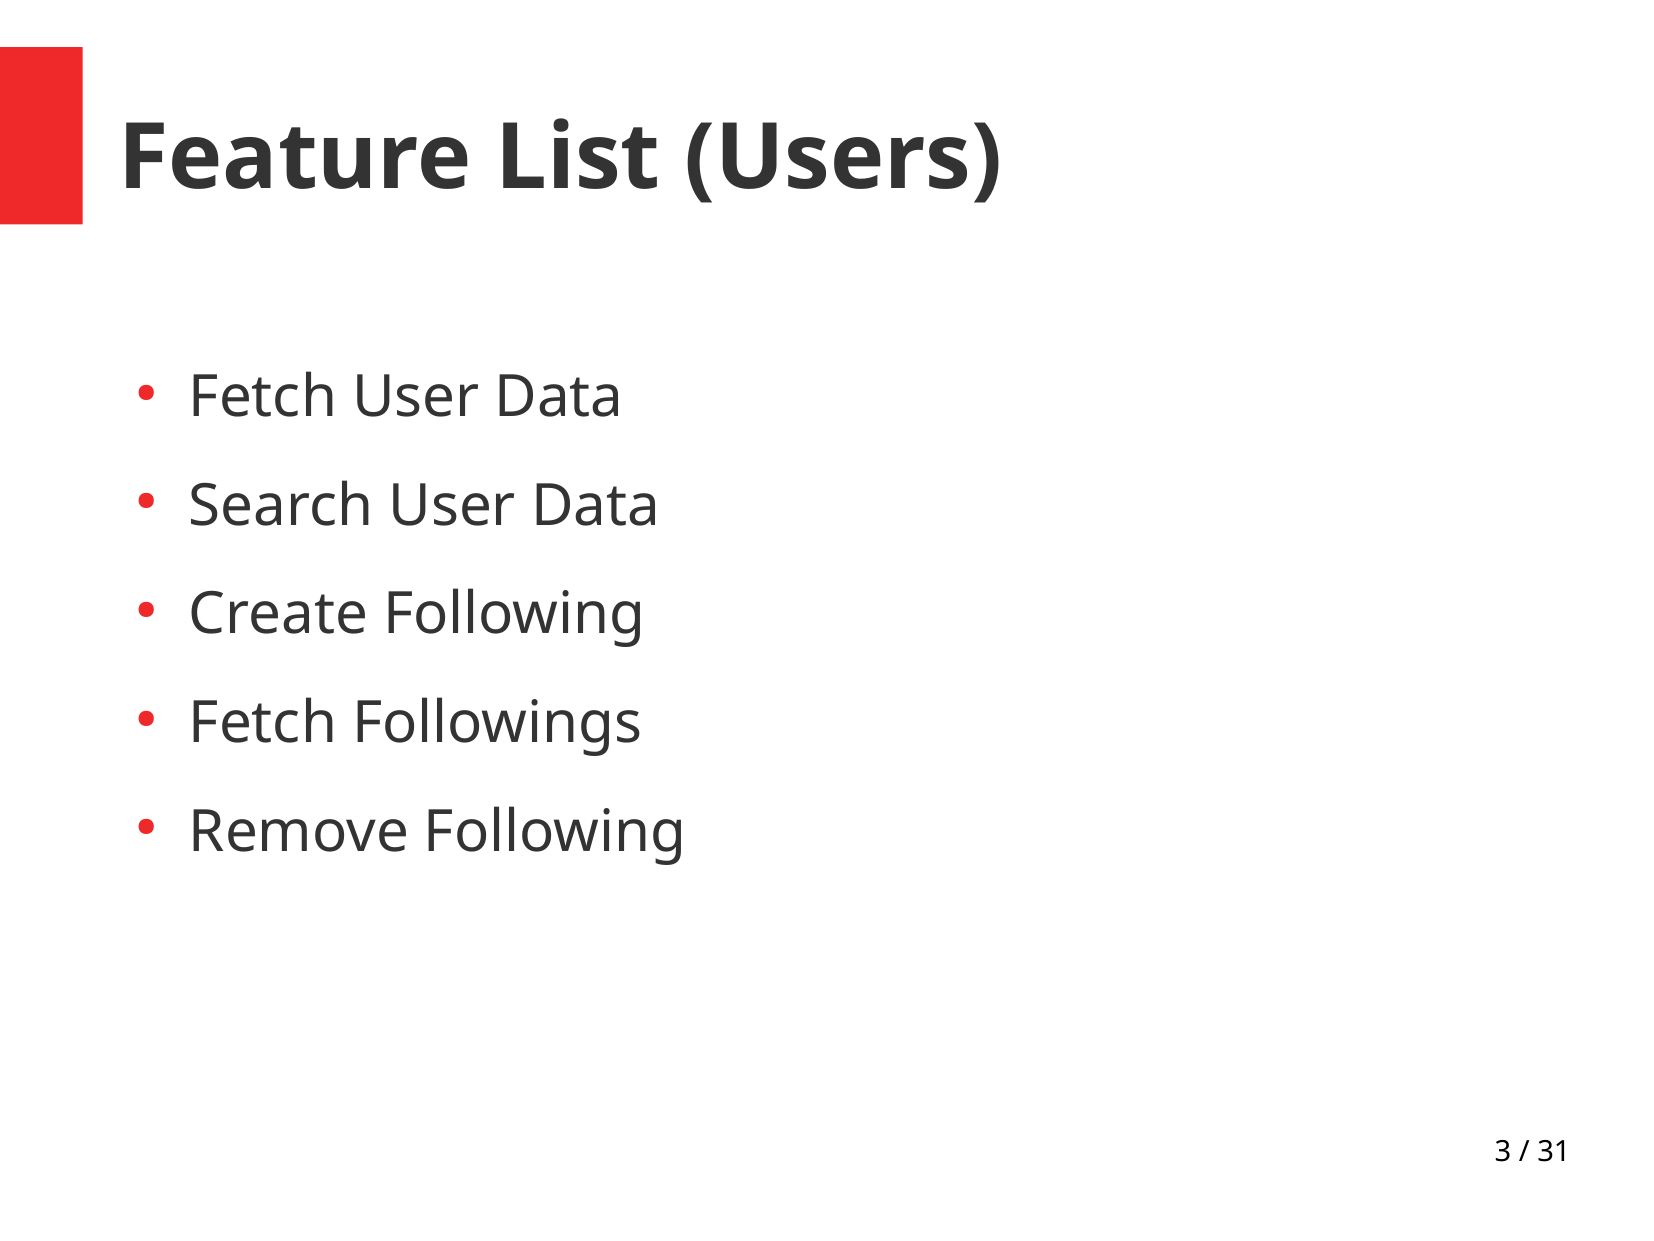

# Feature List (Users)
Fetch User Data
Search User Data
Create Following
Fetch Followings
Remove Following
3